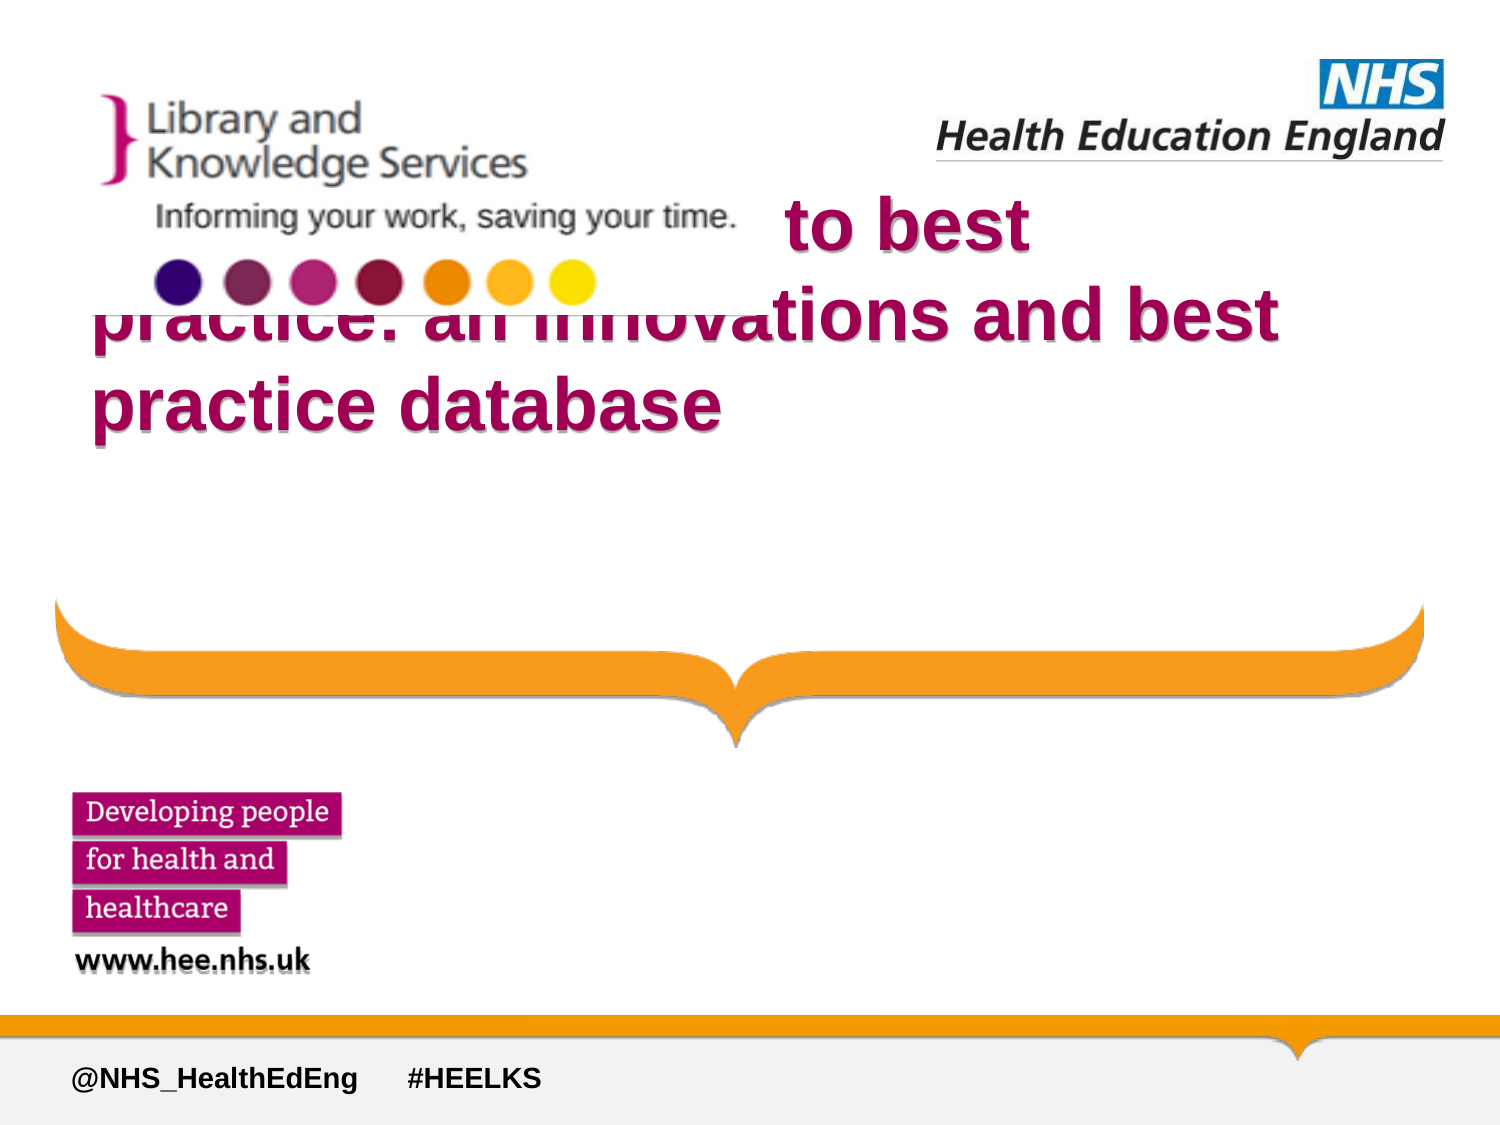

# Connecting people to best practice: an innovations and best practice database
@NHS_HealthEdEng #HEELKS